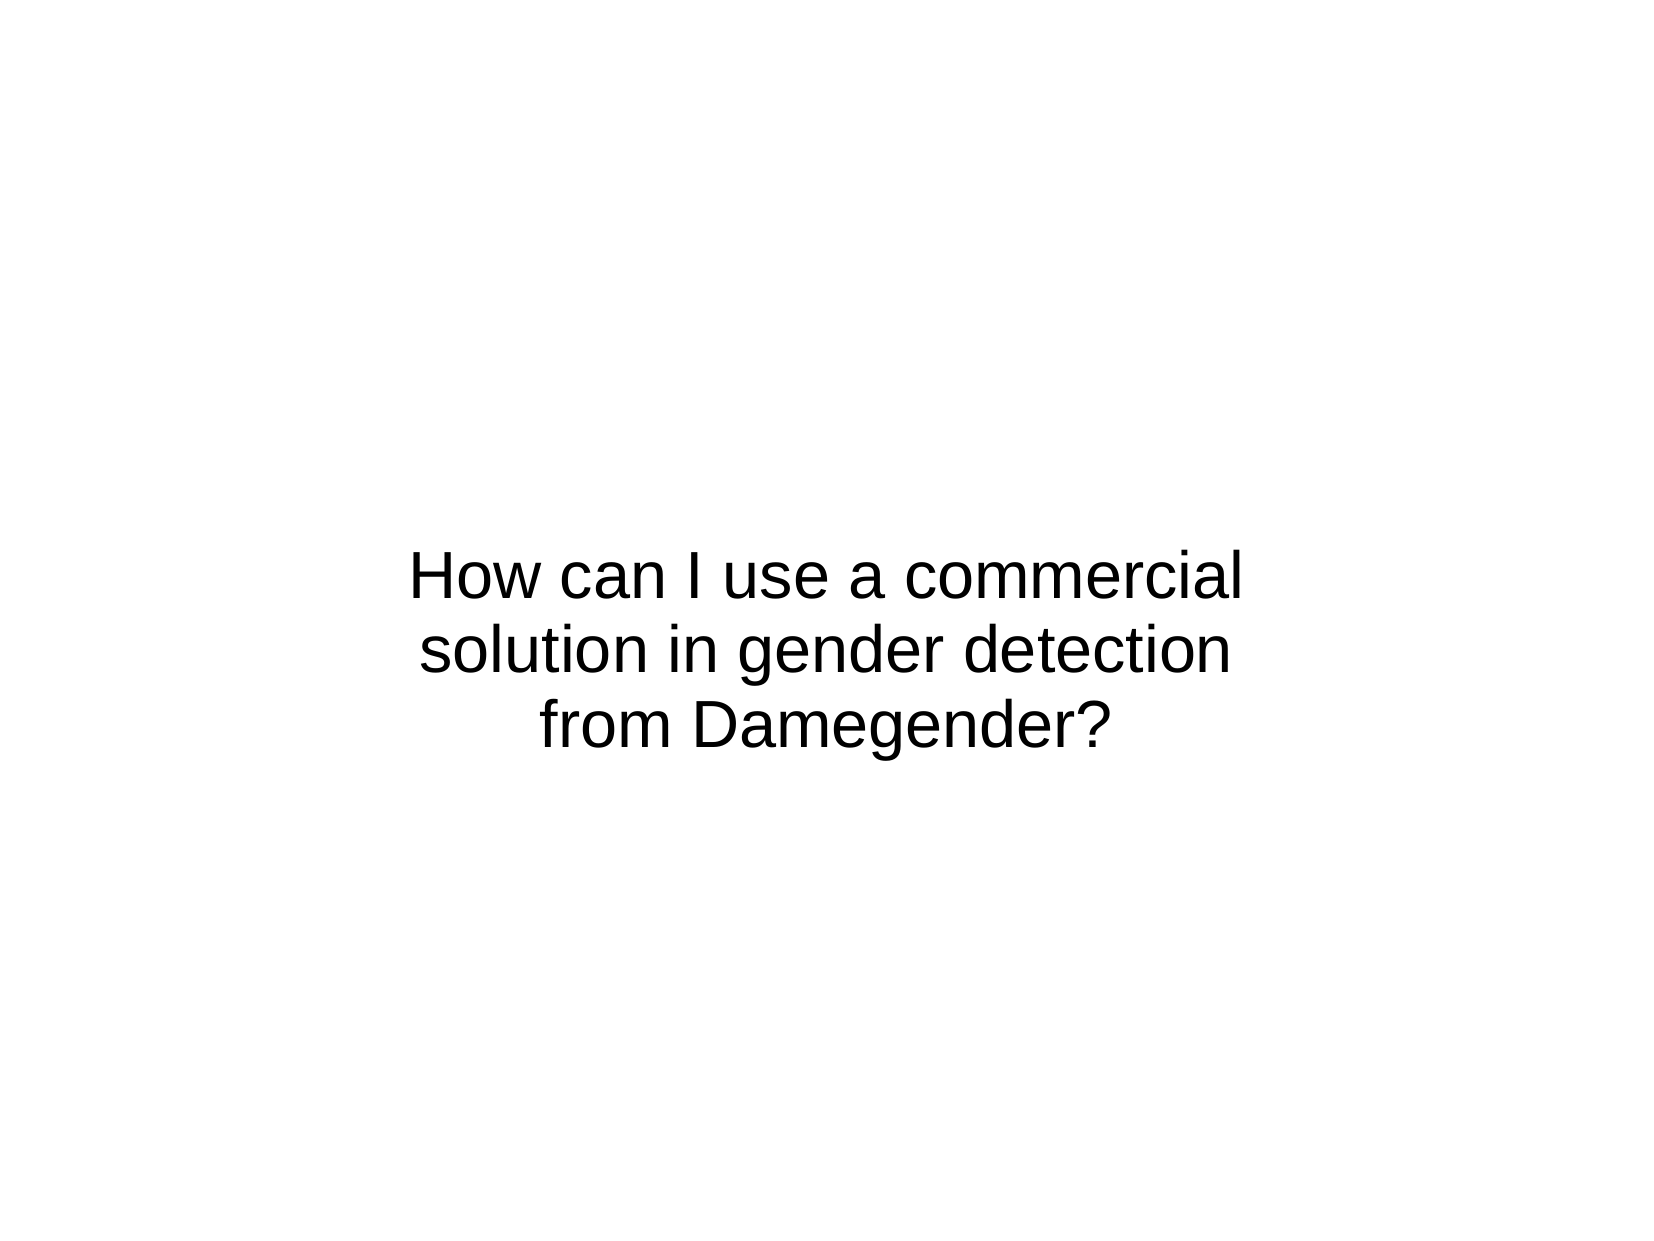

#
How can I use a commercial
 solution in gender detection
from Damegender?